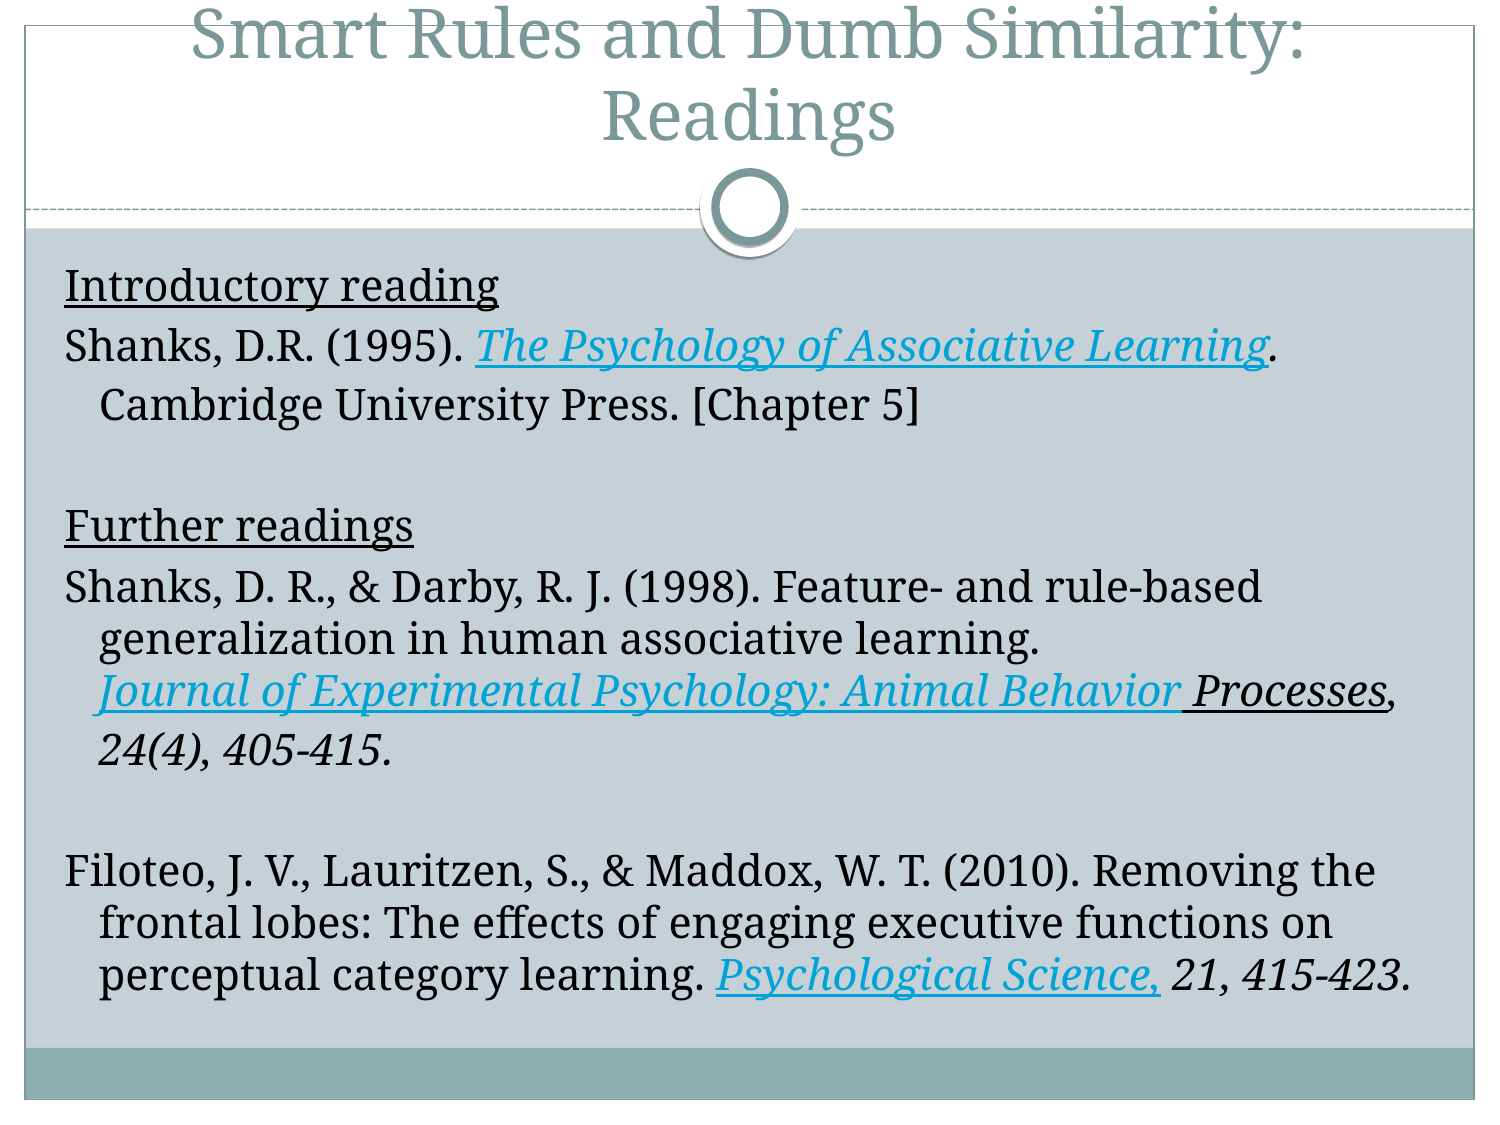

# Smart Rules and Dumb Similarity: Readings
Introductory reading
Shanks, D.R. (1995). The Psychology of Associative Learning. Cambridge University Press. [Chapter 5]
Further readings
Shanks, D. R., & Darby, R. J. (1998). Feature- and rule-based generalization in human associative learning. Journal of Experimental Psychology: Animal Behavior Processes, 24(4), 405-415.
Filoteo, J. V., Lauritzen, S., & Maddox, W. T. (2010). Removing the frontal lobes: The effects of engaging executive functions on perceptual category learning. Psychological Science, 21, 415-423.